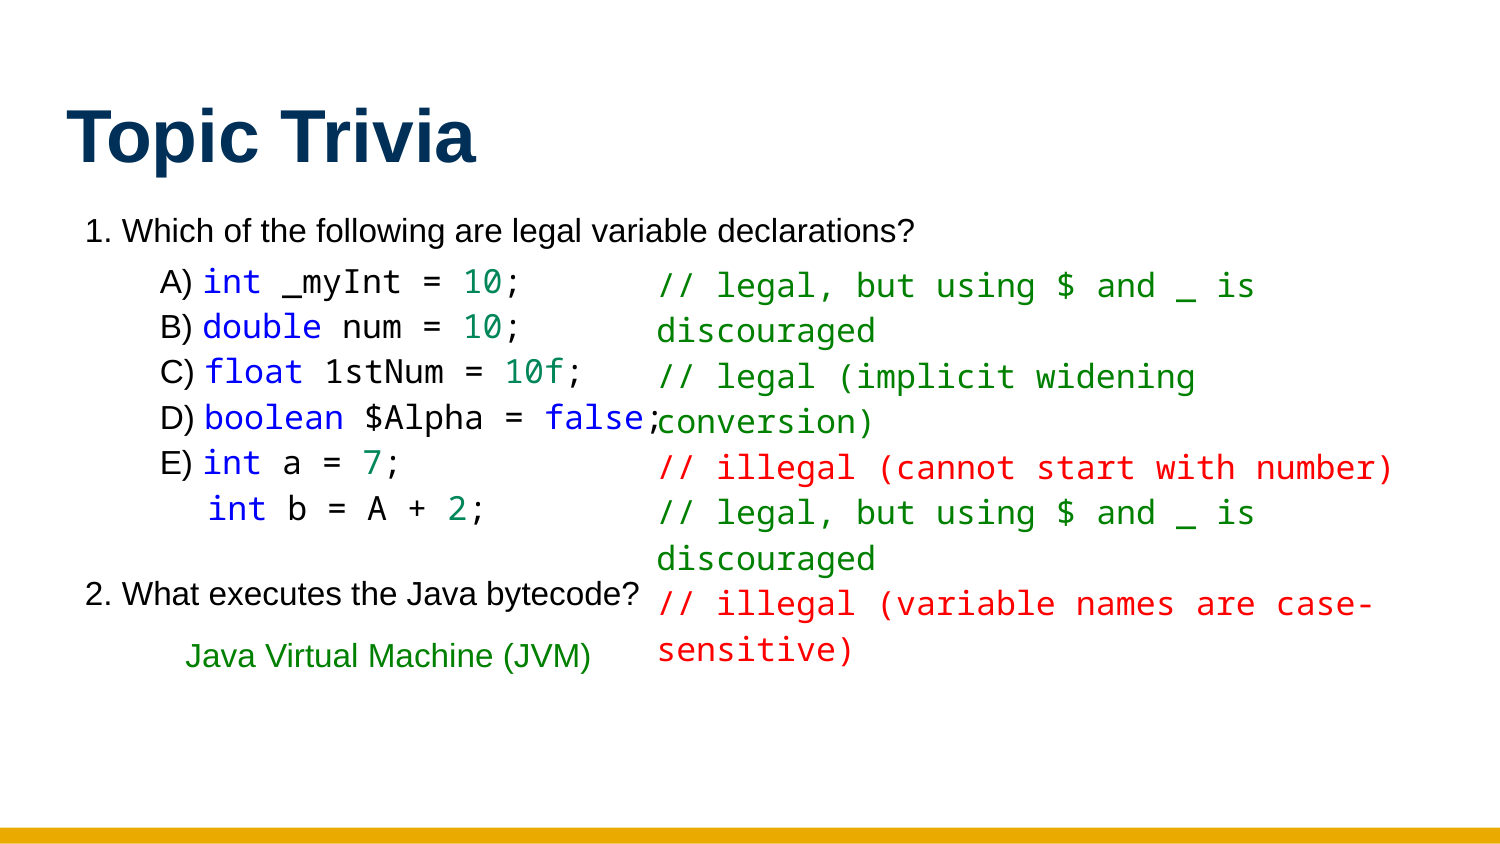

Topic Trivia
# 1. Which of the following are legal variable declarations?
A) int _myInt = 10;
B) double num = 10;
C) float 1stNum = 10f;
D) boolean $Alpha = false;
E) int a = 7;
 int b = A + 2;
2. What executes the Java bytecode?
// legal, but using $ and _ is discouraged
// legal (implicit widening conversion)
// illegal (cannot start with number)
// legal, but using $ and _ is discouraged
// illegal (variable names are case-sensitive)
Java Virtual Machine (JVM)